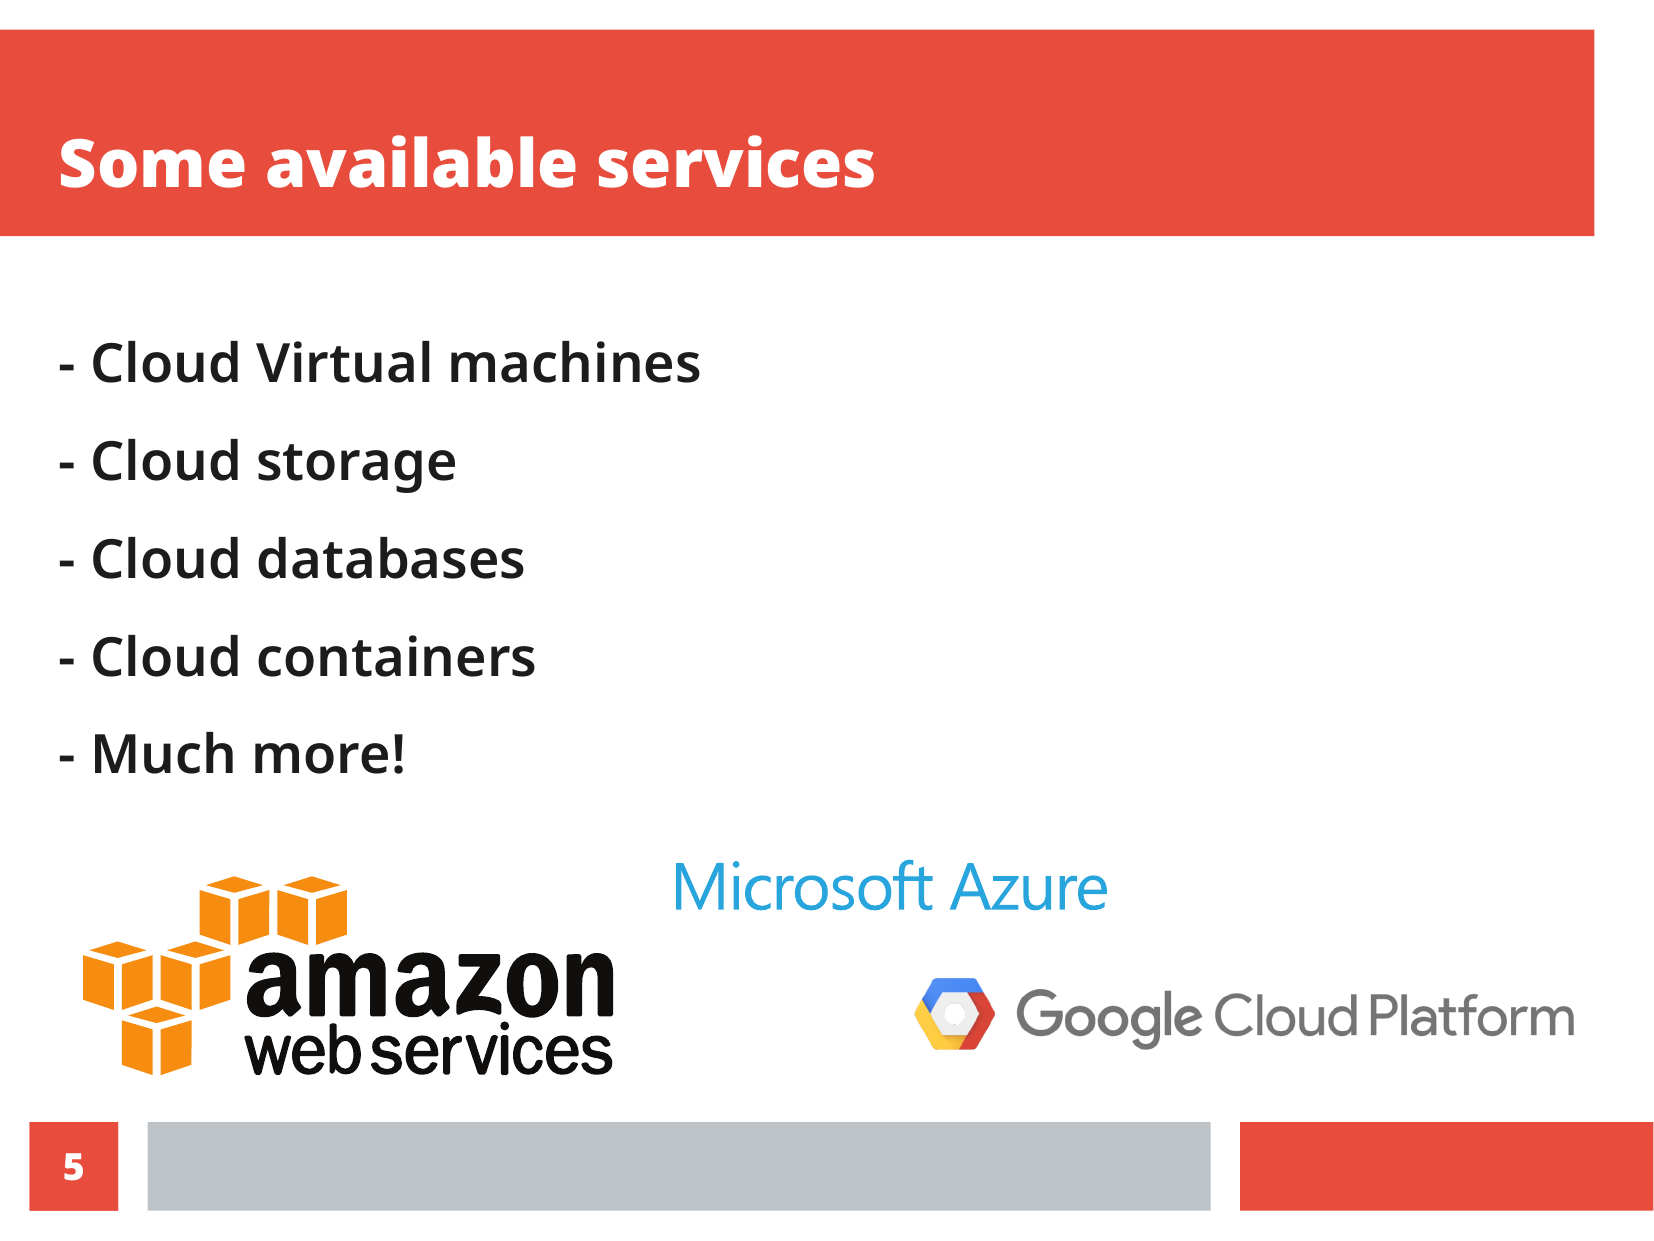

# Some available services
- Cloud Virtual machines
- Cloud storage
- Cloud databases
- Cloud containers
- Much more!
5